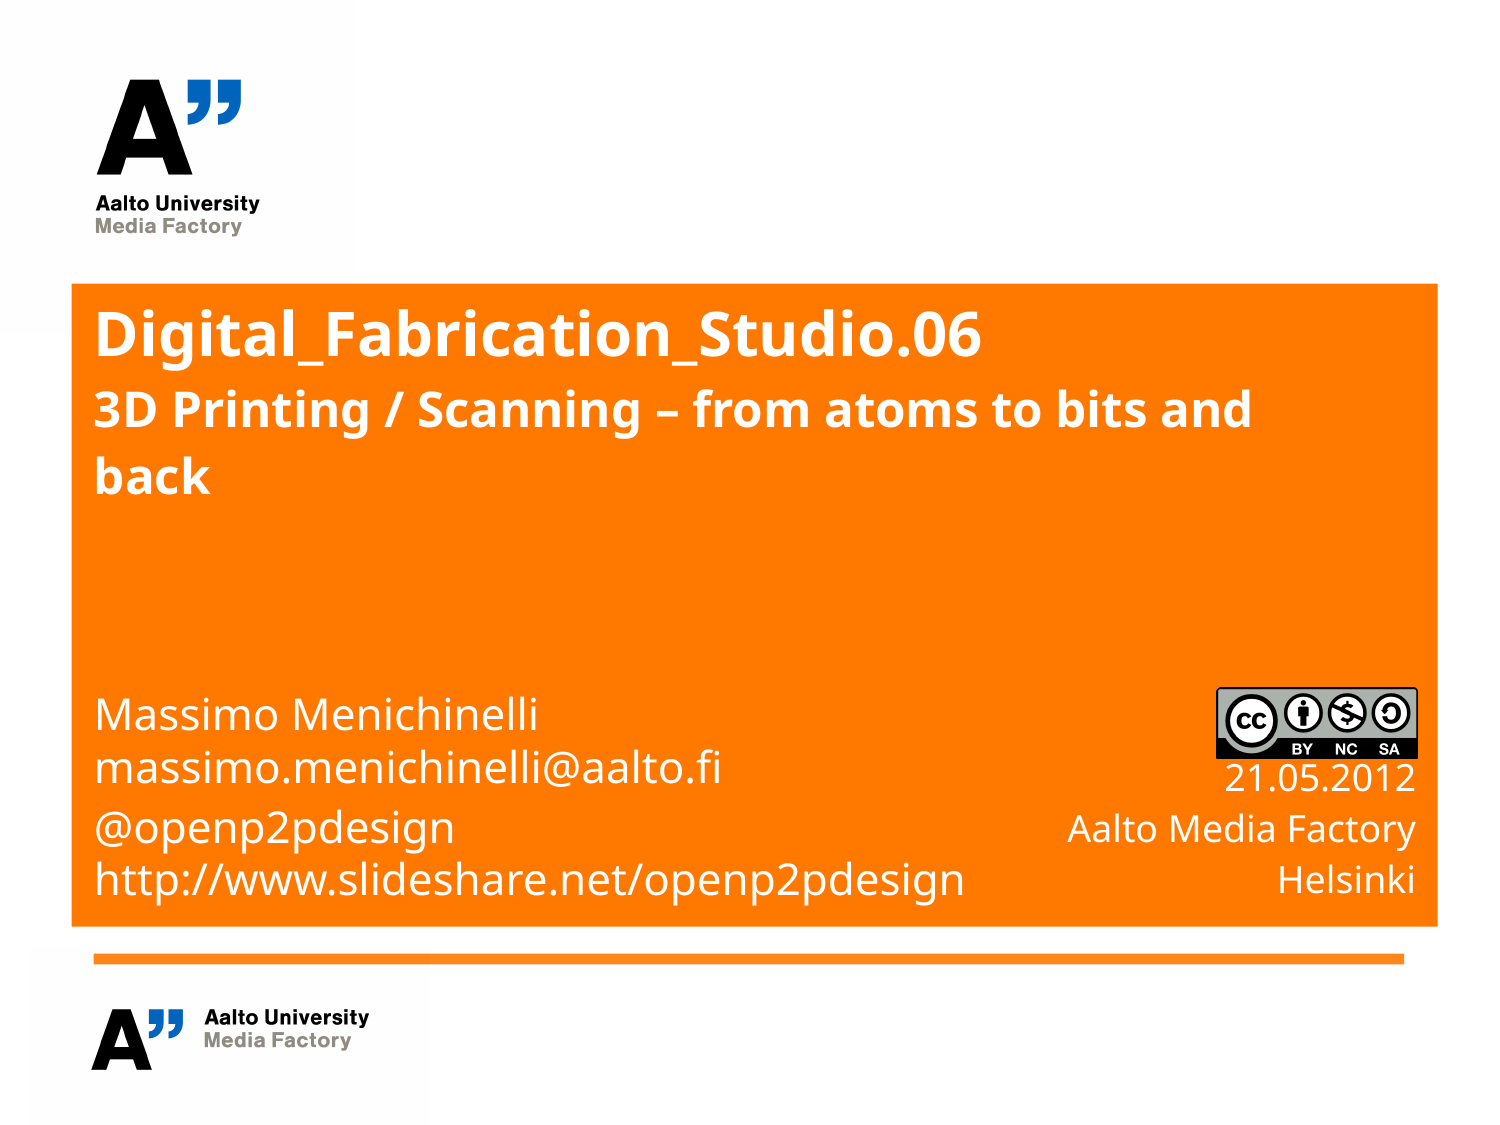

#
Digital_Fabrication_Studio.06
3D Printing / Scanning – from atoms to bits and back
Massimo Menichinelli
massimo.menichinelli@aalto.fi
@openp2pdesign
http://www.slideshare.net/openp2pdesign
21.05.2012
Aalto Media Factory
Helsinki